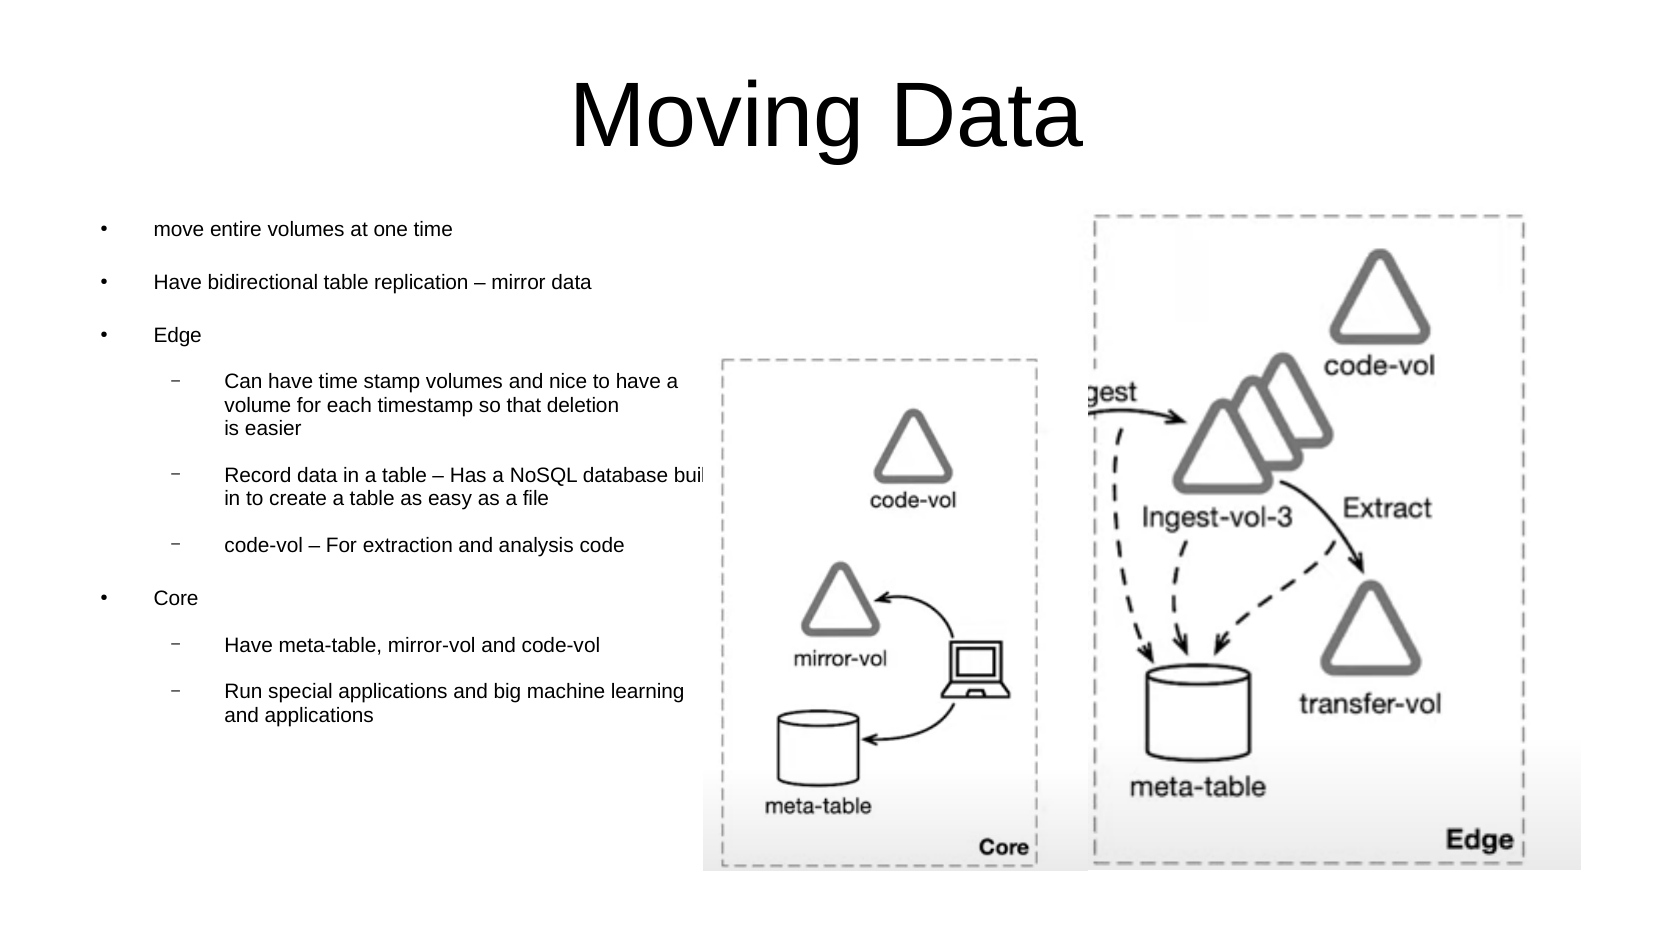

# Moving Data
move entire volumes at one time
Have bidirectional table replication – mirror data
Edge
Can have time stamp volumes and nice to have a
volume for each timestamp so that deletion
is easier
Record data in a table – Has a NoSQL database built
in to create a table as easy as a file
code-vol – For extraction and analysis code
Core
Have meta-table, mirror-vol and code-vol
Run special applications and big machine learning
and applications